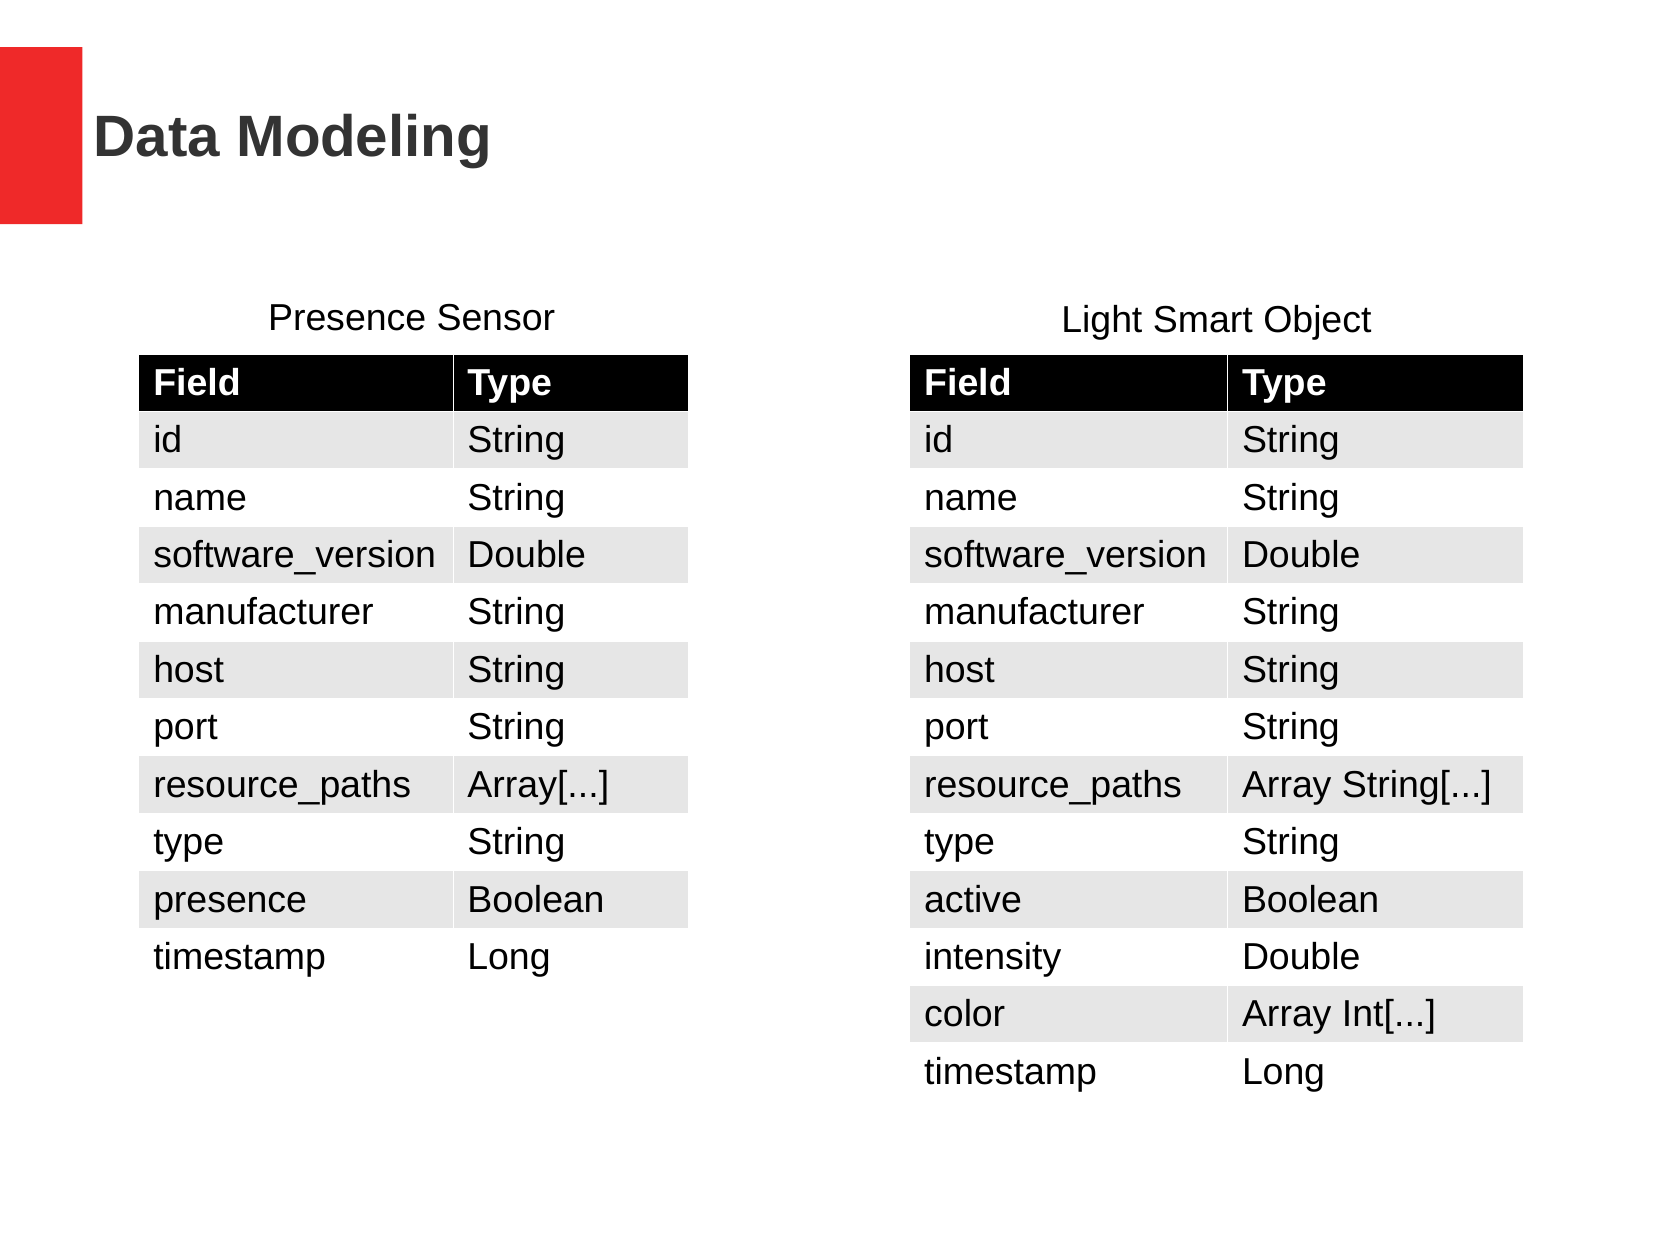

# Data Modeling
Presence Sensor
Light Smart Object
| Field | Type |
| --- | --- |
| id | String |
| name | String |
| software\_version | Double |
| manufacturer | String |
| host | String |
| port | String |
| resource\_paths | Array[...] |
| type | String |
| presence | Boolean |
| timestamp | Long |
| Field | Type |
| --- | --- |
| id | String |
| name | String |
| software\_version | Double |
| manufacturer | String |
| host | String |
| port | String |
| resource\_paths | Array String[...] |
| type | String |
| active | Boolean |
| intensity | Double |
| color | Array Int[...] |
| timestamp | Long |